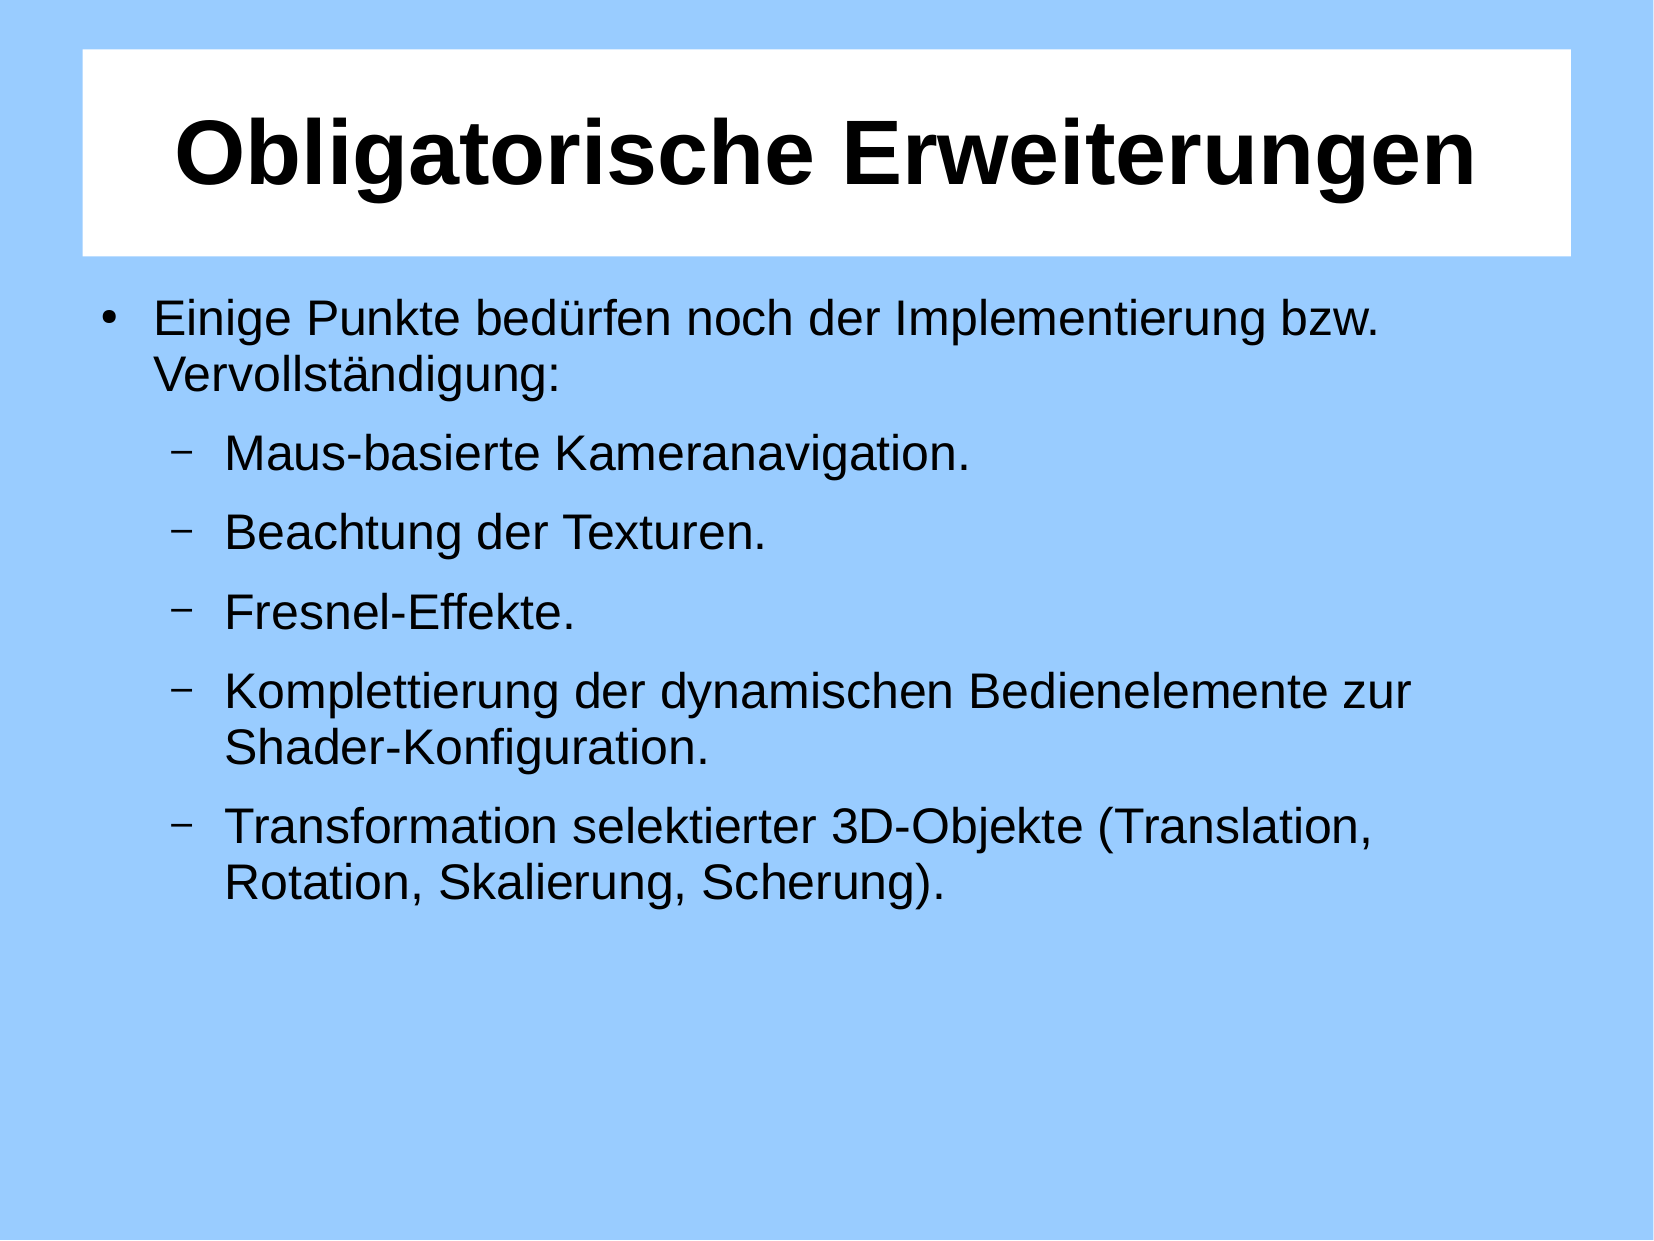

# Obligatorische Erweiterungen
Einige Punkte bedürfen noch der Implementierung bzw. Vervollständigung:
Maus-basierte Kameranavigation.
Beachtung der Texturen.
Fresnel-Effekte.
Komplettierung der dynamischen Bedienelemente zur Shader-Konfiguration.
Transformation selektierter 3D-Objekte (Translation, Rotation, Skalierung, Scherung).